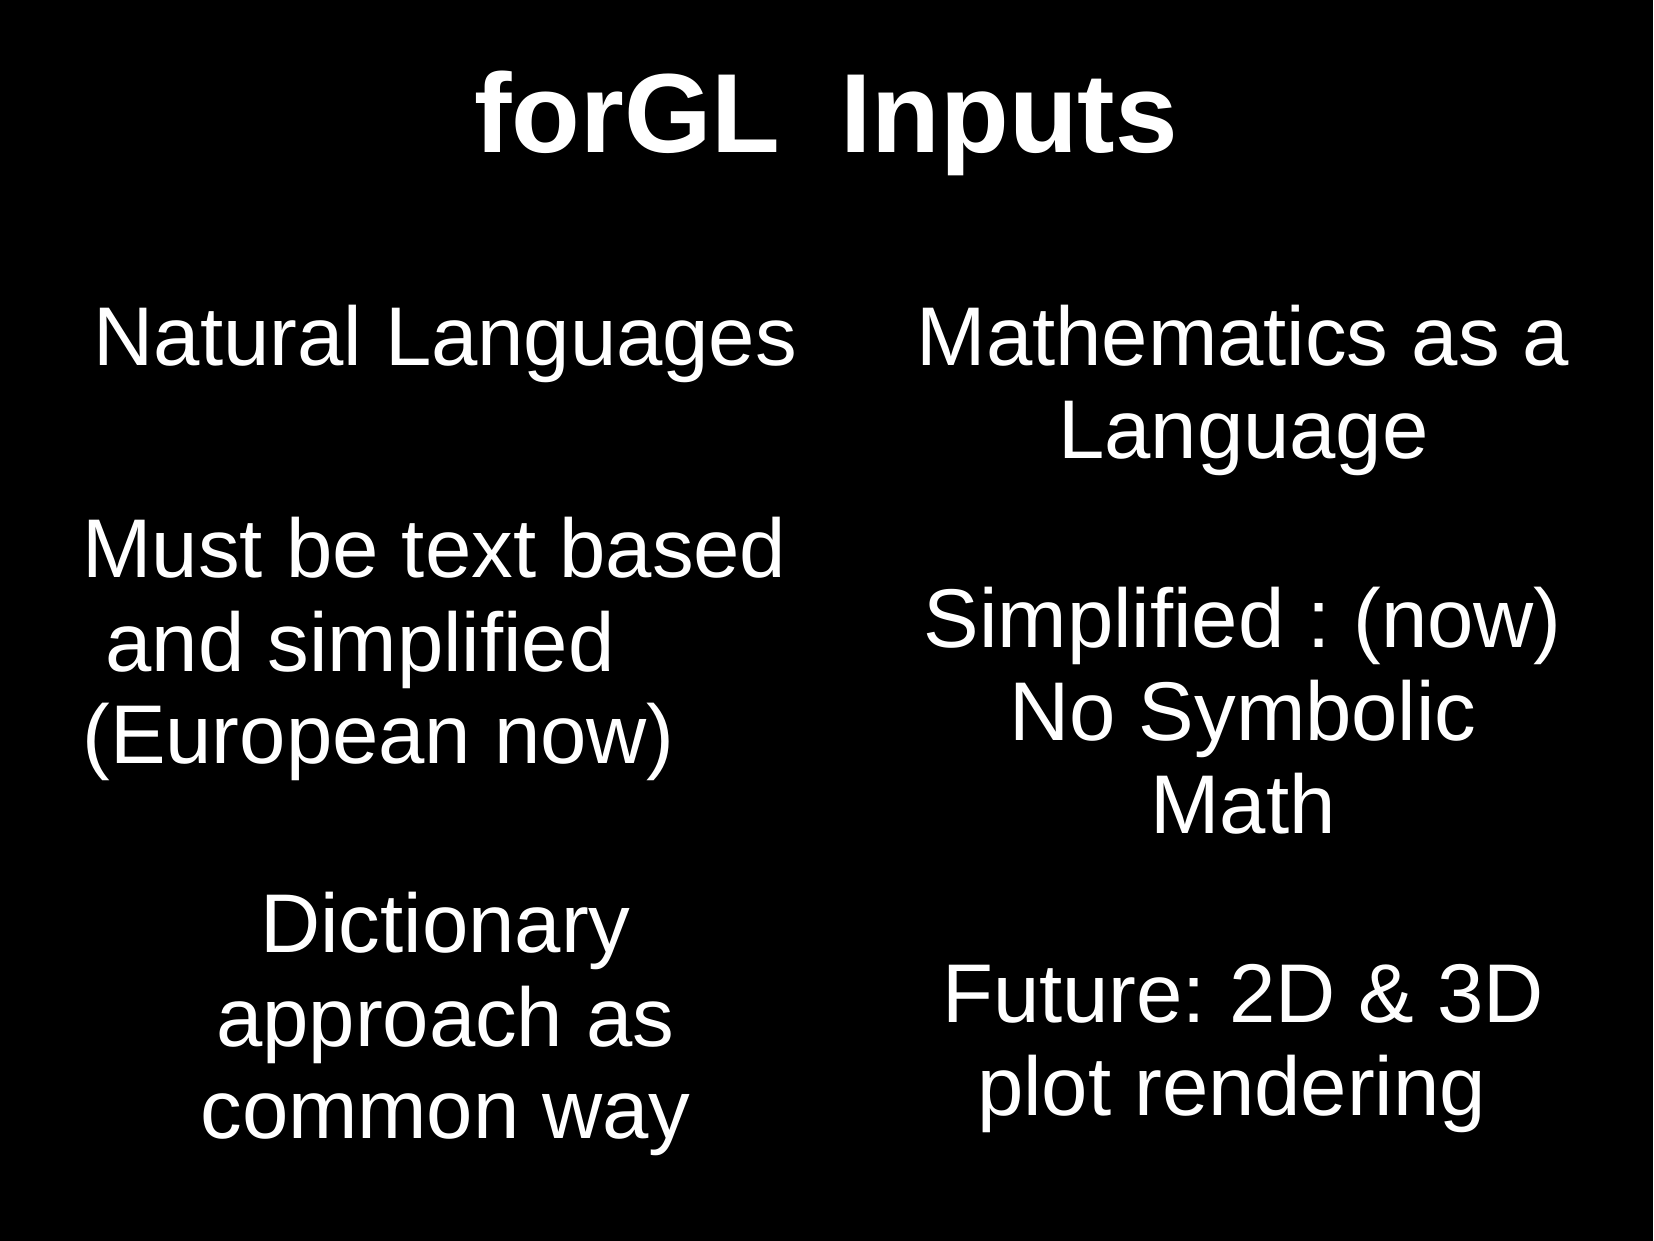

# forGL Inputs
Natural Languages
Must be text based and simplified (European now)
Dictionary approach as common way
Mathematics as a Language
Simplified : (now) No Symbolic Math
Future: 2D & 3D plot rendering